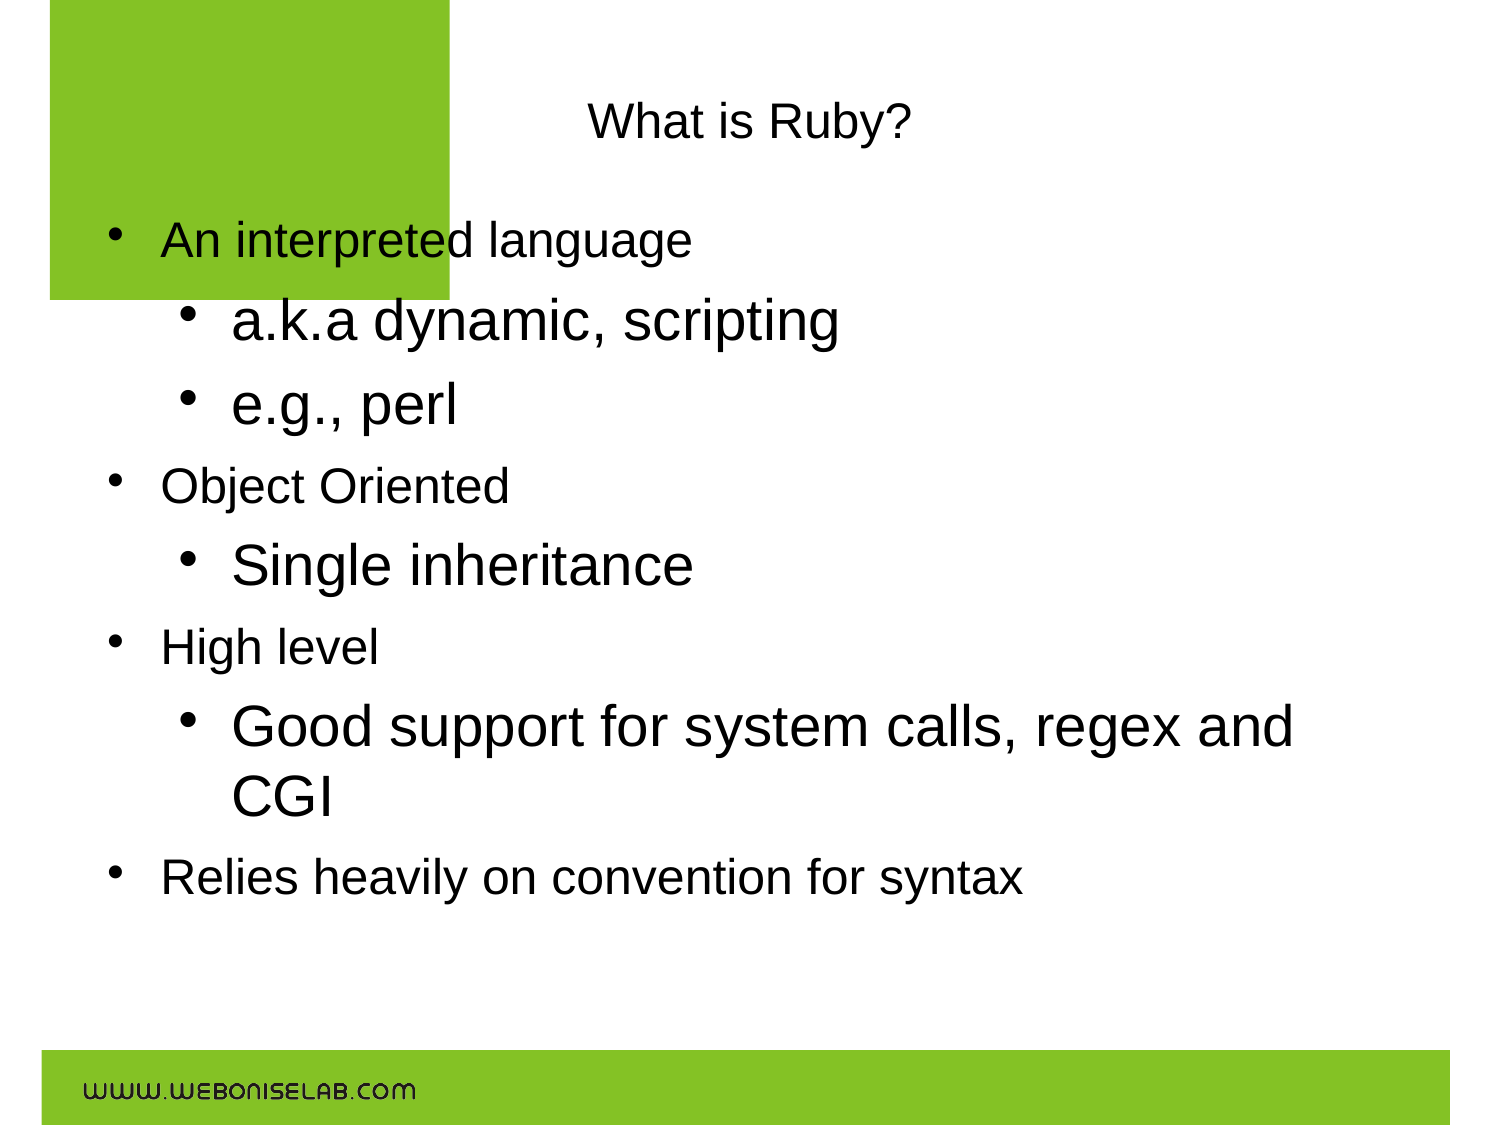

# What is Ruby?
An interpreted language
a.k.a dynamic, scripting
e.g., perl
Object Oriented
Single inheritance
High level
Good support for system calls, regex and CGI
Relies heavily on convention for syntax